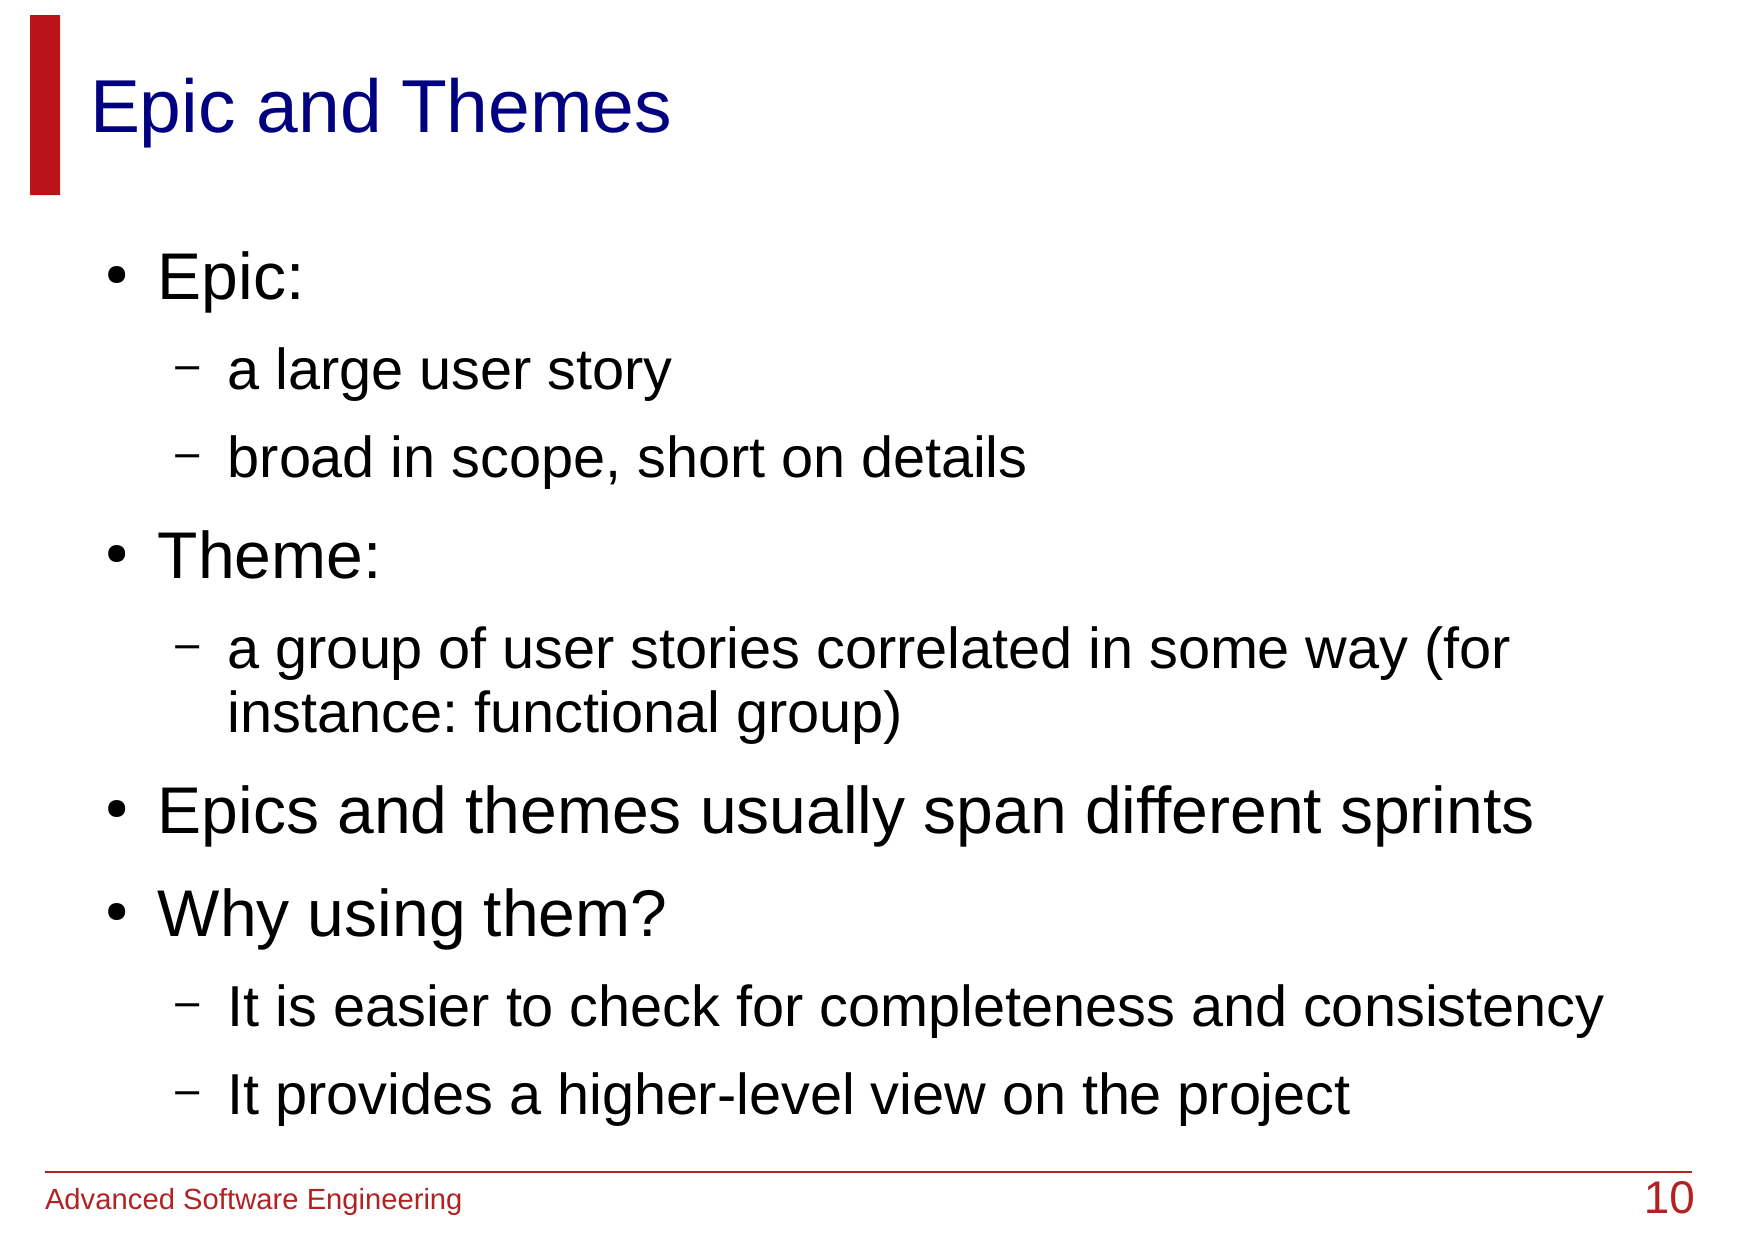

# Epic and Themes
Epic:
a large user story
broad in scope, short on details
Theme:
a group of user stories correlated in some way (for instance: functional group)
Epics and themes usually span different sprints
Why using them?
It is easier to check for completeness and consistency
It provides a higher-level view on the project
10
Advanced Software Engineering